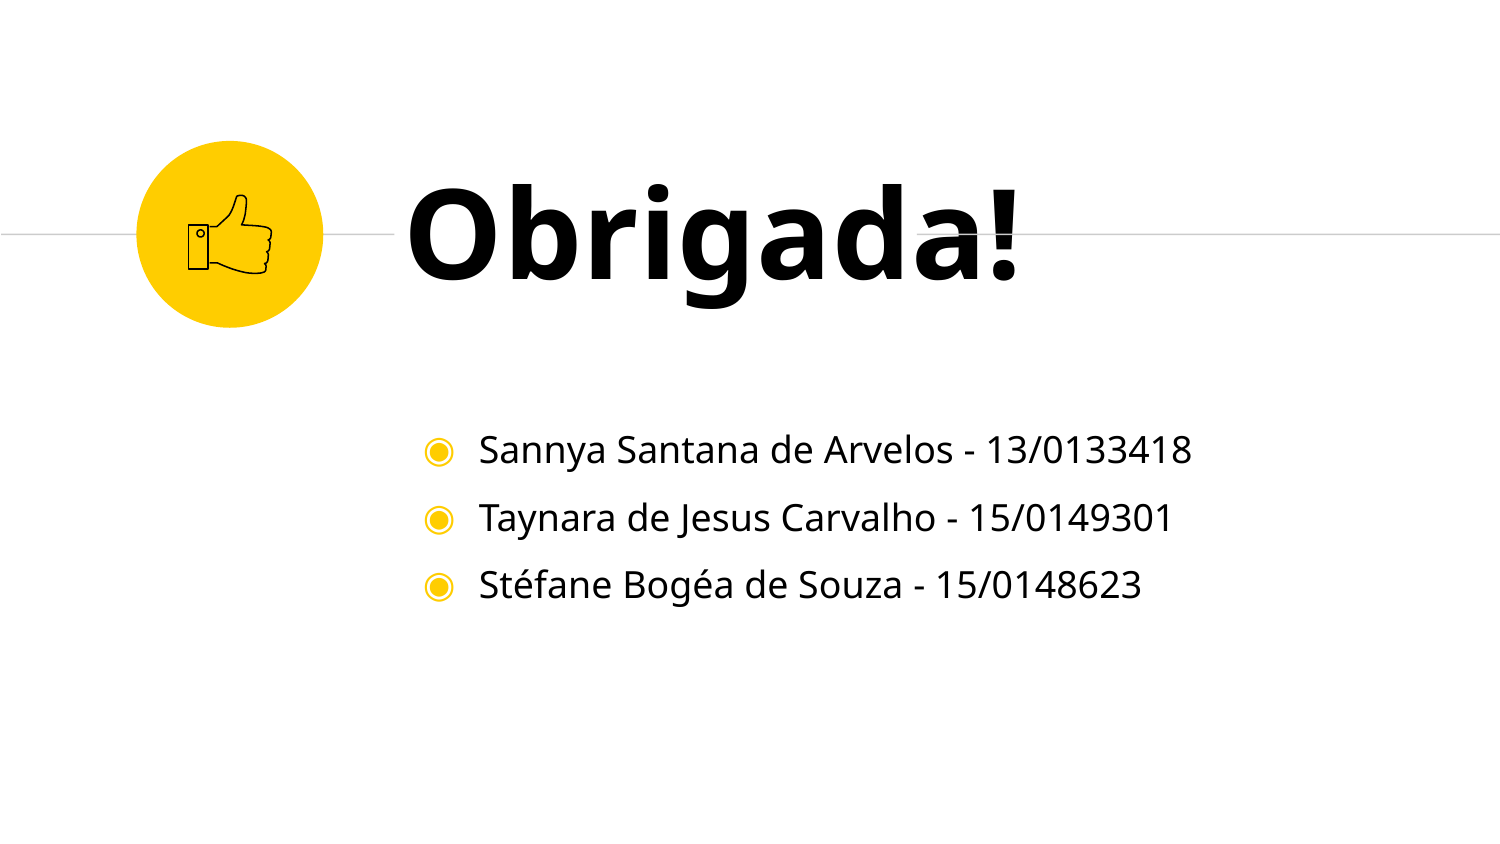

Obrigada!
# Sannya Santana de Arvelos - 13/0133418
Taynara de Jesus Carvalho - 15/0149301
Stéfane Bogéa de Souza - 15/0148623